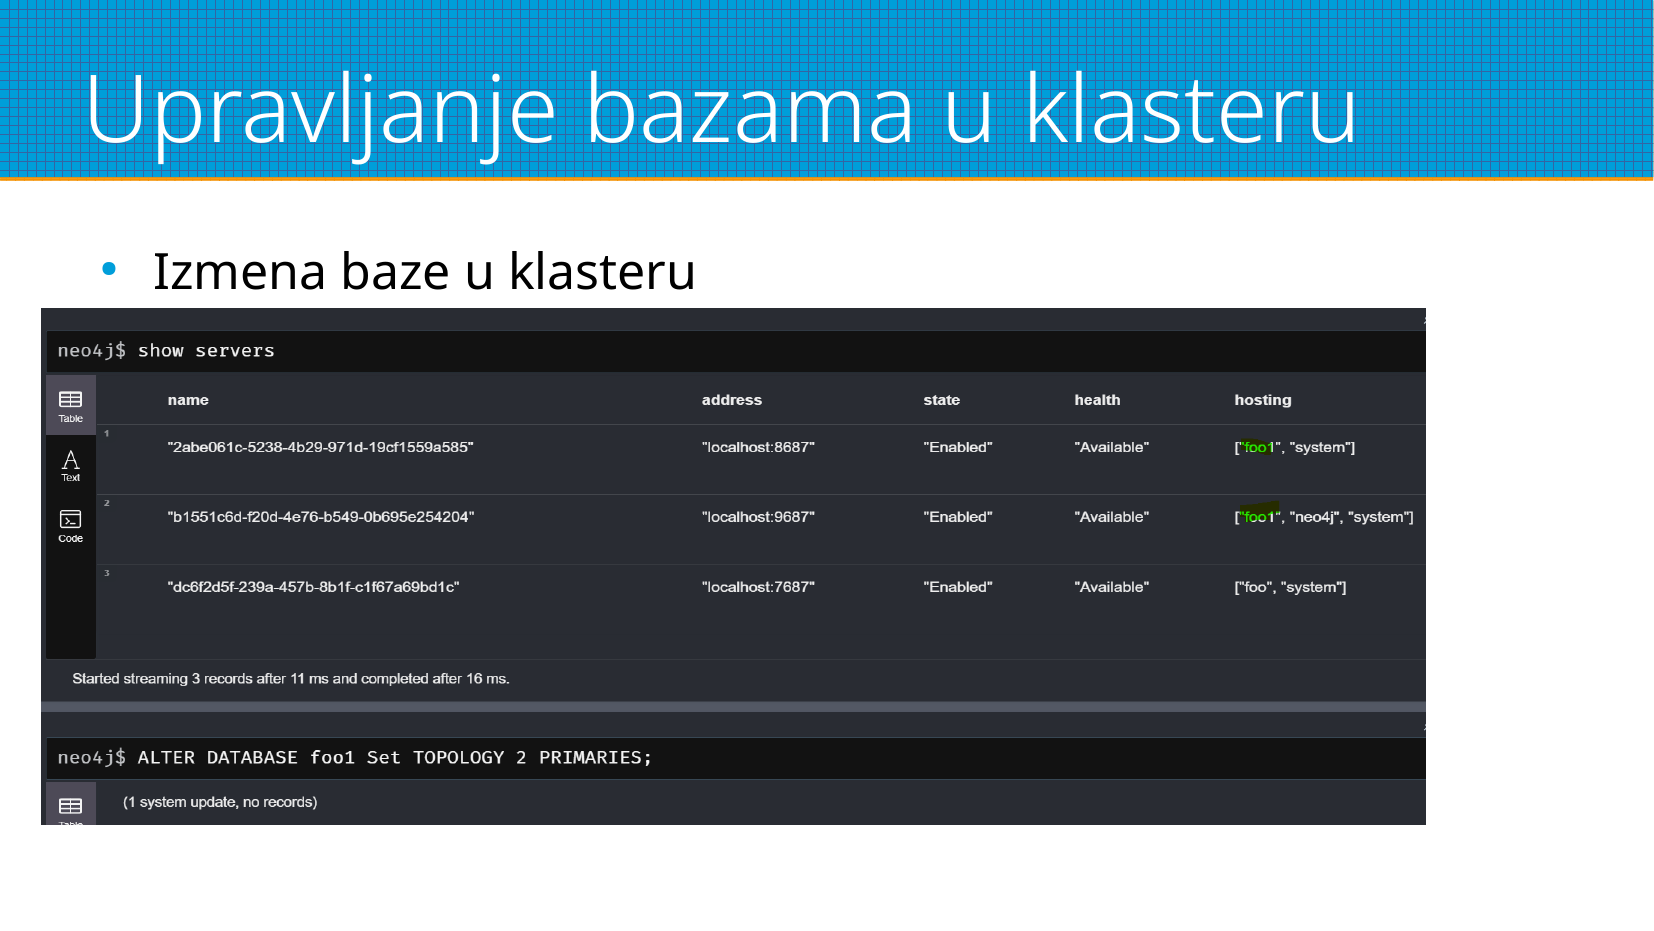

# Upravljanje bazama u klasteru
Izmena baze u klasteru